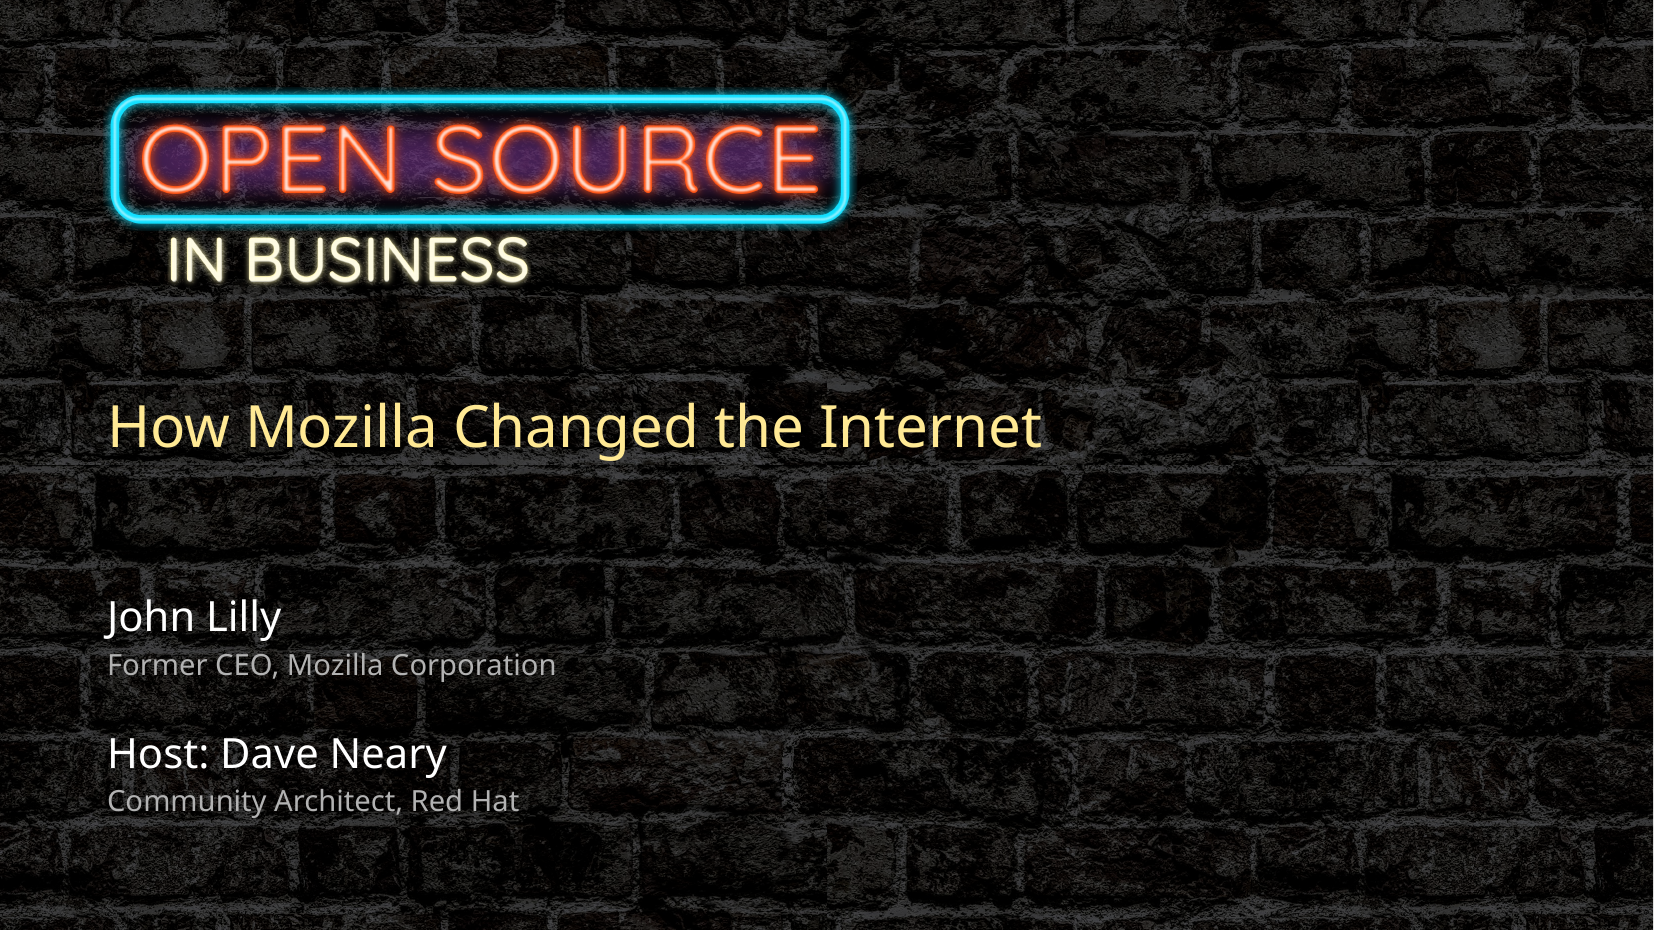

# How Mozilla Changed the Internet
John Lilly
Former CEO, Mozilla Corporation
Host: Dave Neary
Community Architect, Red Hat